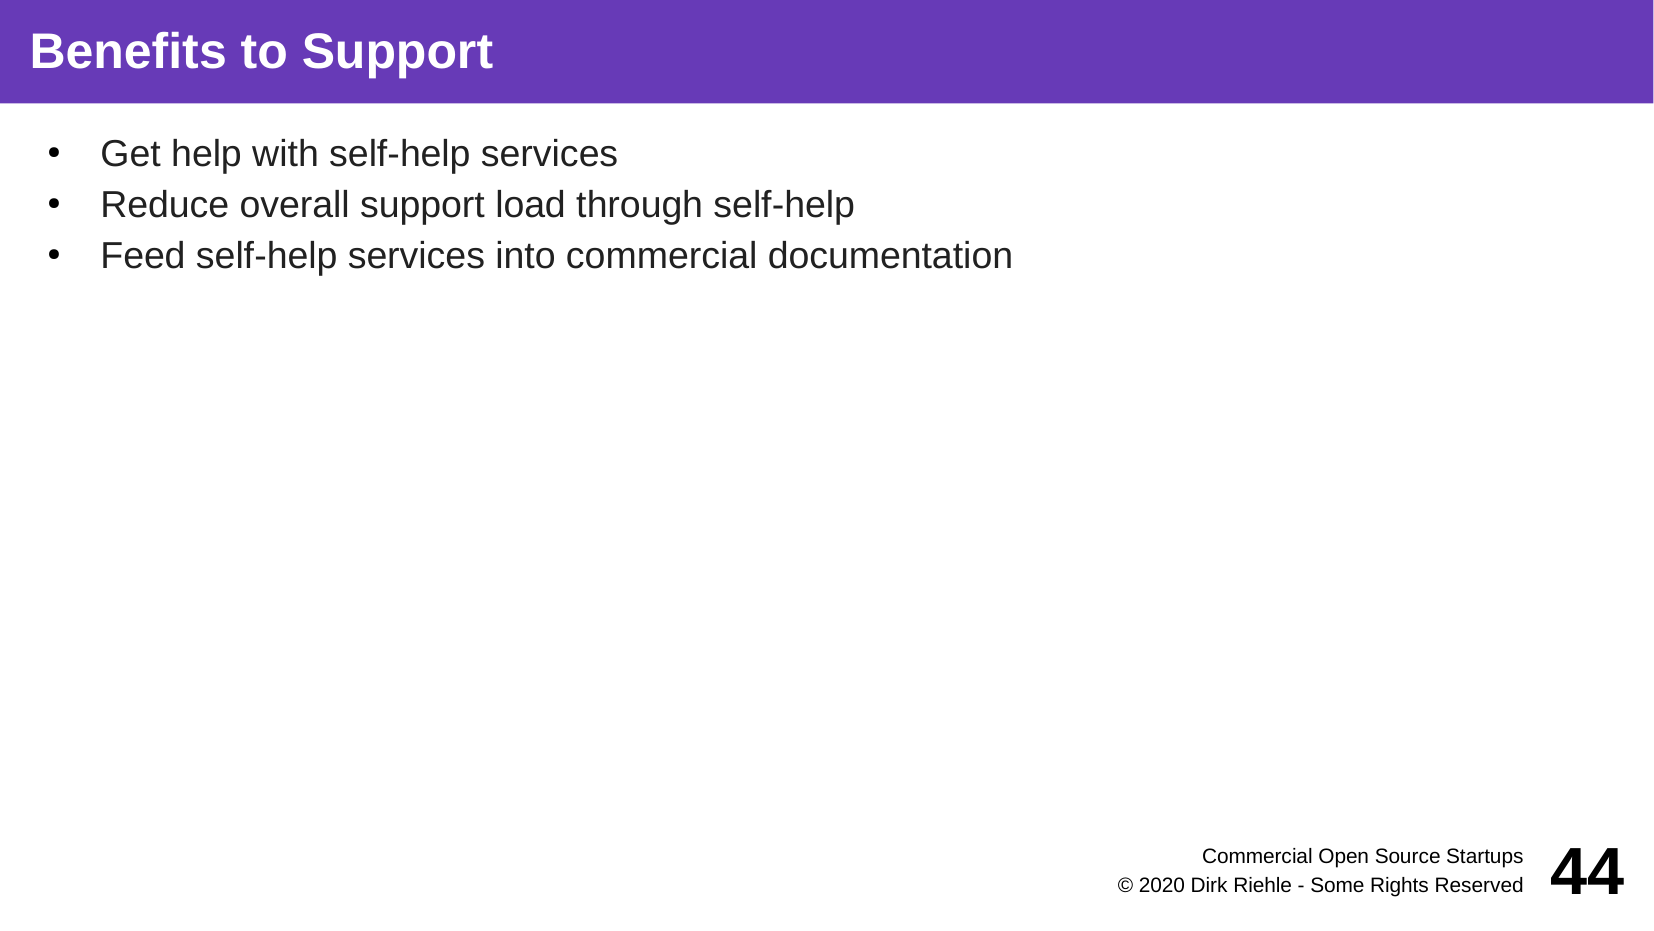

# Benefits to Support
Get help with self-help services
Reduce overall support load through self-help
Feed self-help services into commercial documentation
Commercial Open Source Startups
44
© 2020 Dirk Riehle - Some Rights Reserved